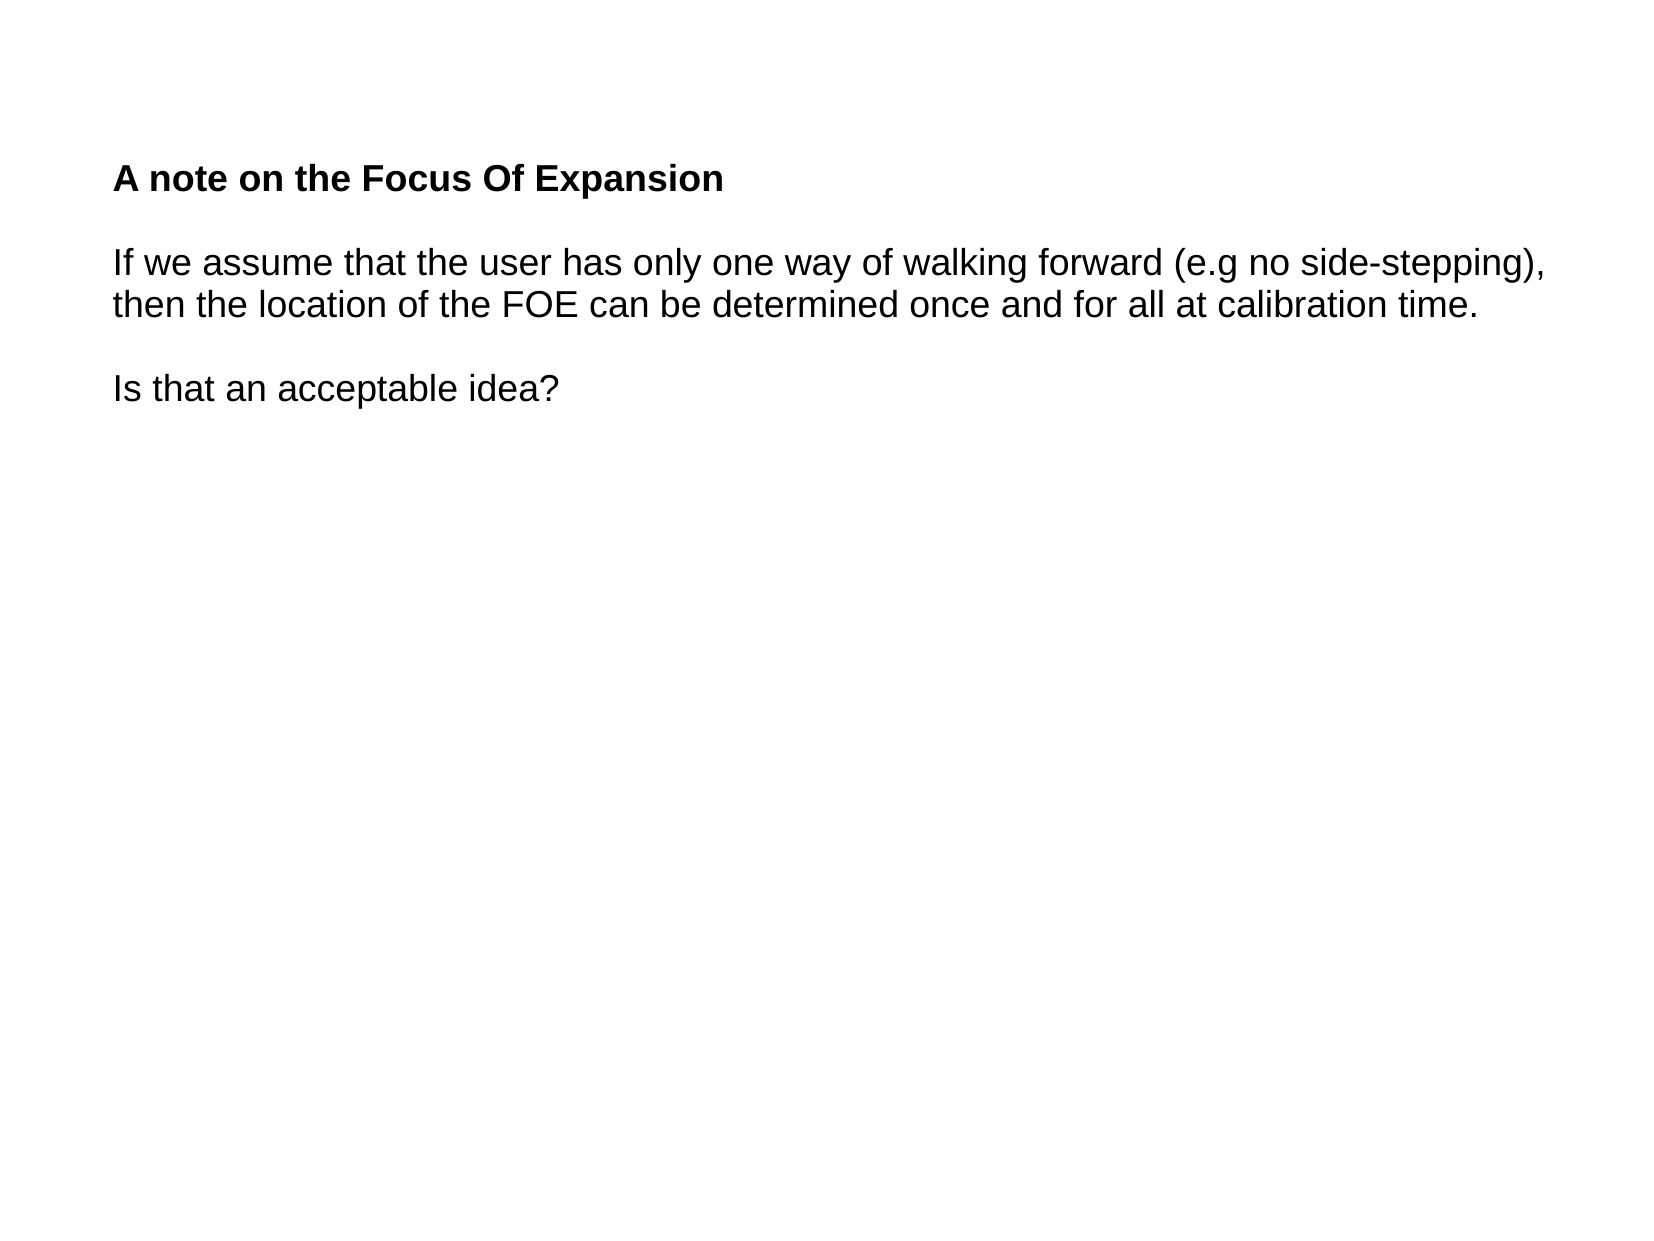

A note on the Focus Of Expansion
If we assume that the user has only one way of walking forward (e.g no side-stepping), then the location of the FOE can be determined once and for all at calibration time.
Is that an acceptable idea?